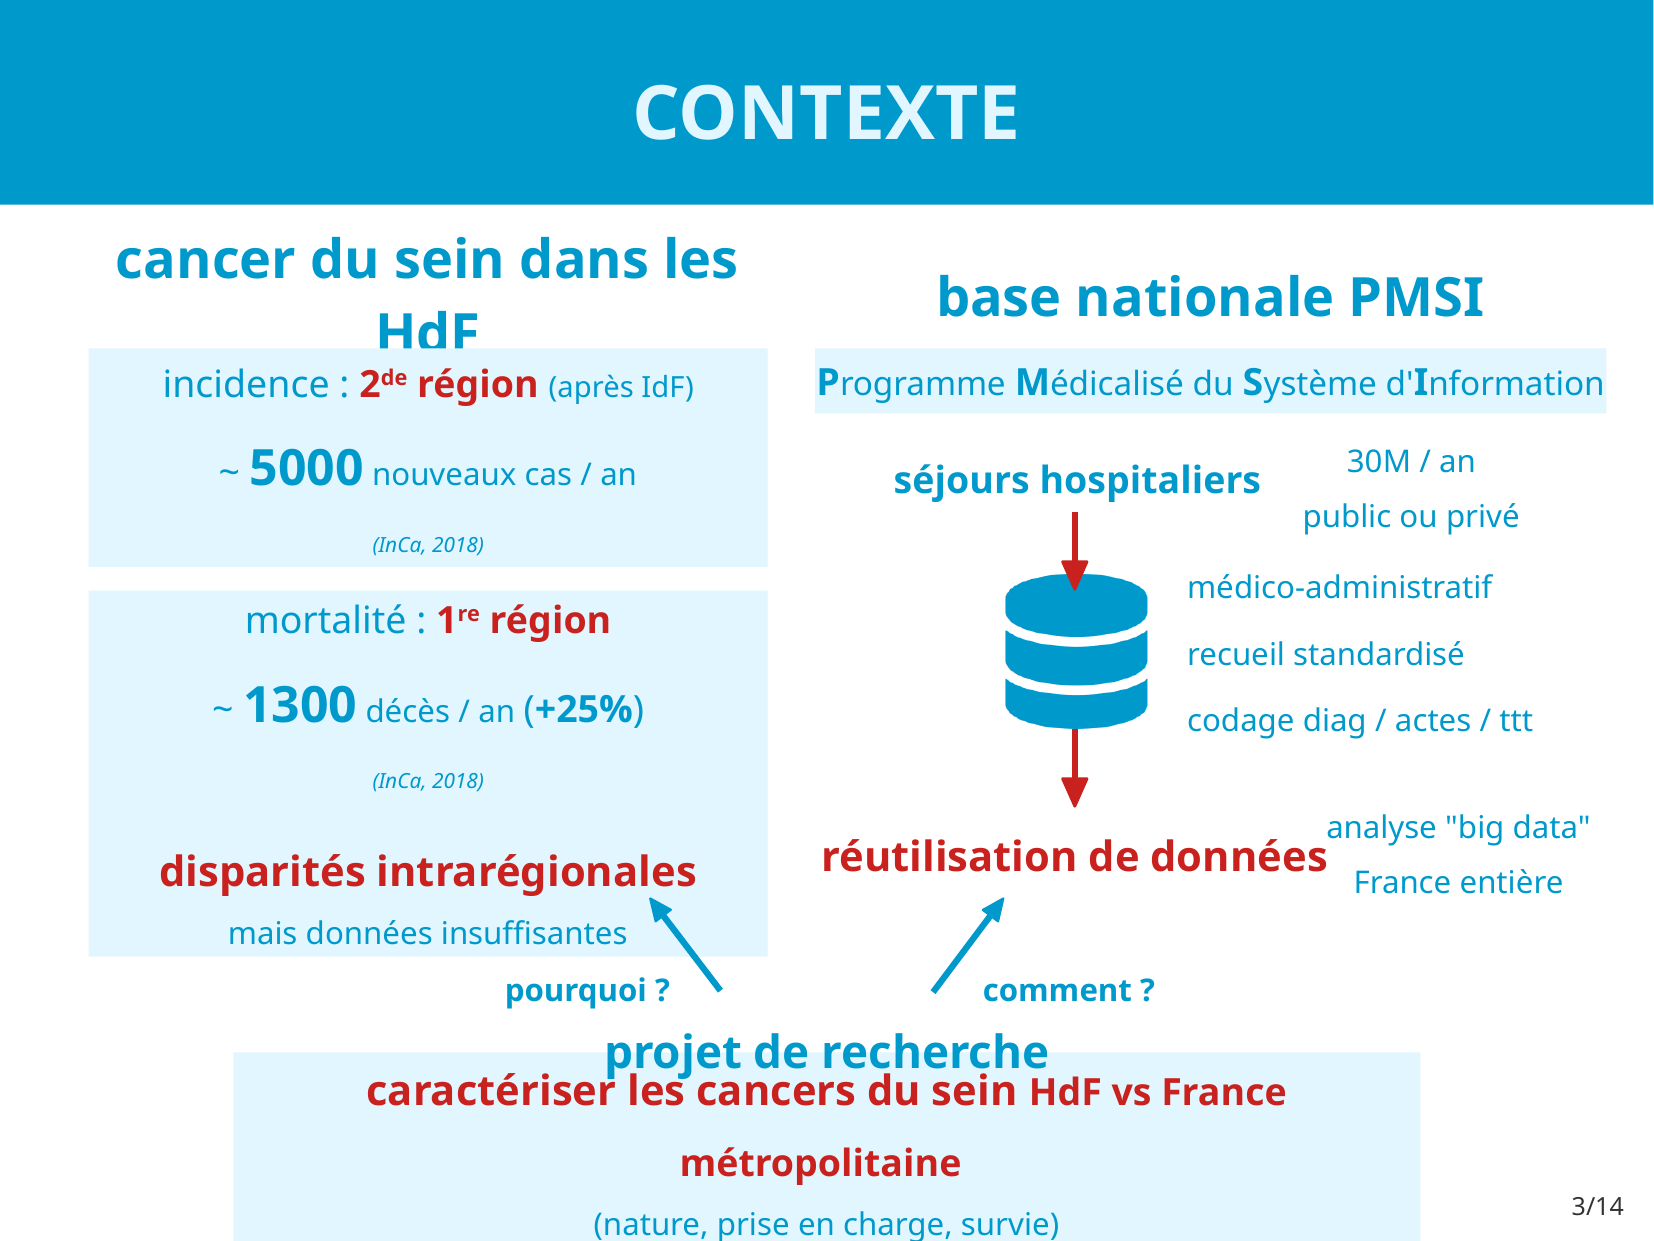

# CONTEXTE
cancer du sein dans les HdF
base nationale PMSI
incidence : 2de région (après IdF)
~ 5000 nouveaux cas / an
(InCa, 2018)
Programme Médicalisé du Système d'Information
séjours hospitaliers
30M / an
public ou privé
médico-administratif
recueil standardisé
codage diag / actes / ttt
mortalité : 1re région
~ 1300 décès / an (+25%)
(InCa, 2018)
disparités intrarégionales
mais données insuffisantes
analyse "big data"
France entière
réutilisation de données
pourquoi ?
comment ?
projet de recherche
caractériser les cancers du sein HdF vs France métropolitaine
(nature, prise en charge, survie)
3